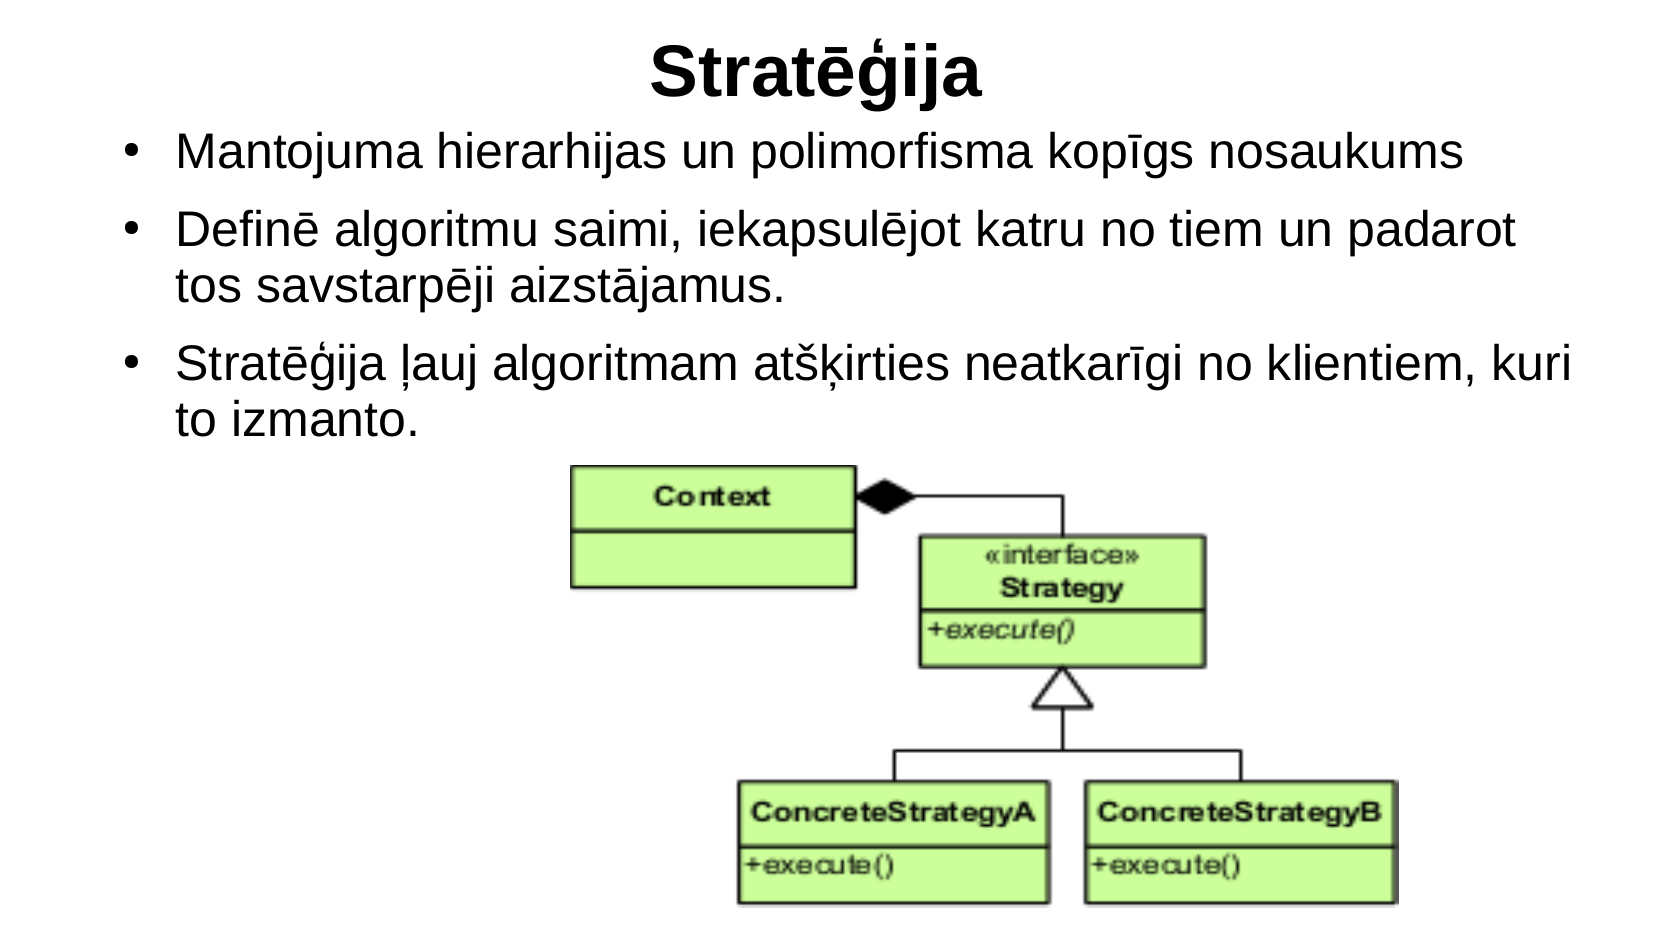

# Stratēģija
Mantojuma hierarhijas un polimorfisma kopīgs nosaukums
Definē algoritmu saimi, iekapsulējot katru no tiem un padarot tos savstarpēji aizstājamus.
Stratēģija ļauj algoritmam atšķirties neatkarīgi no klientiem, kuri to izmanto.